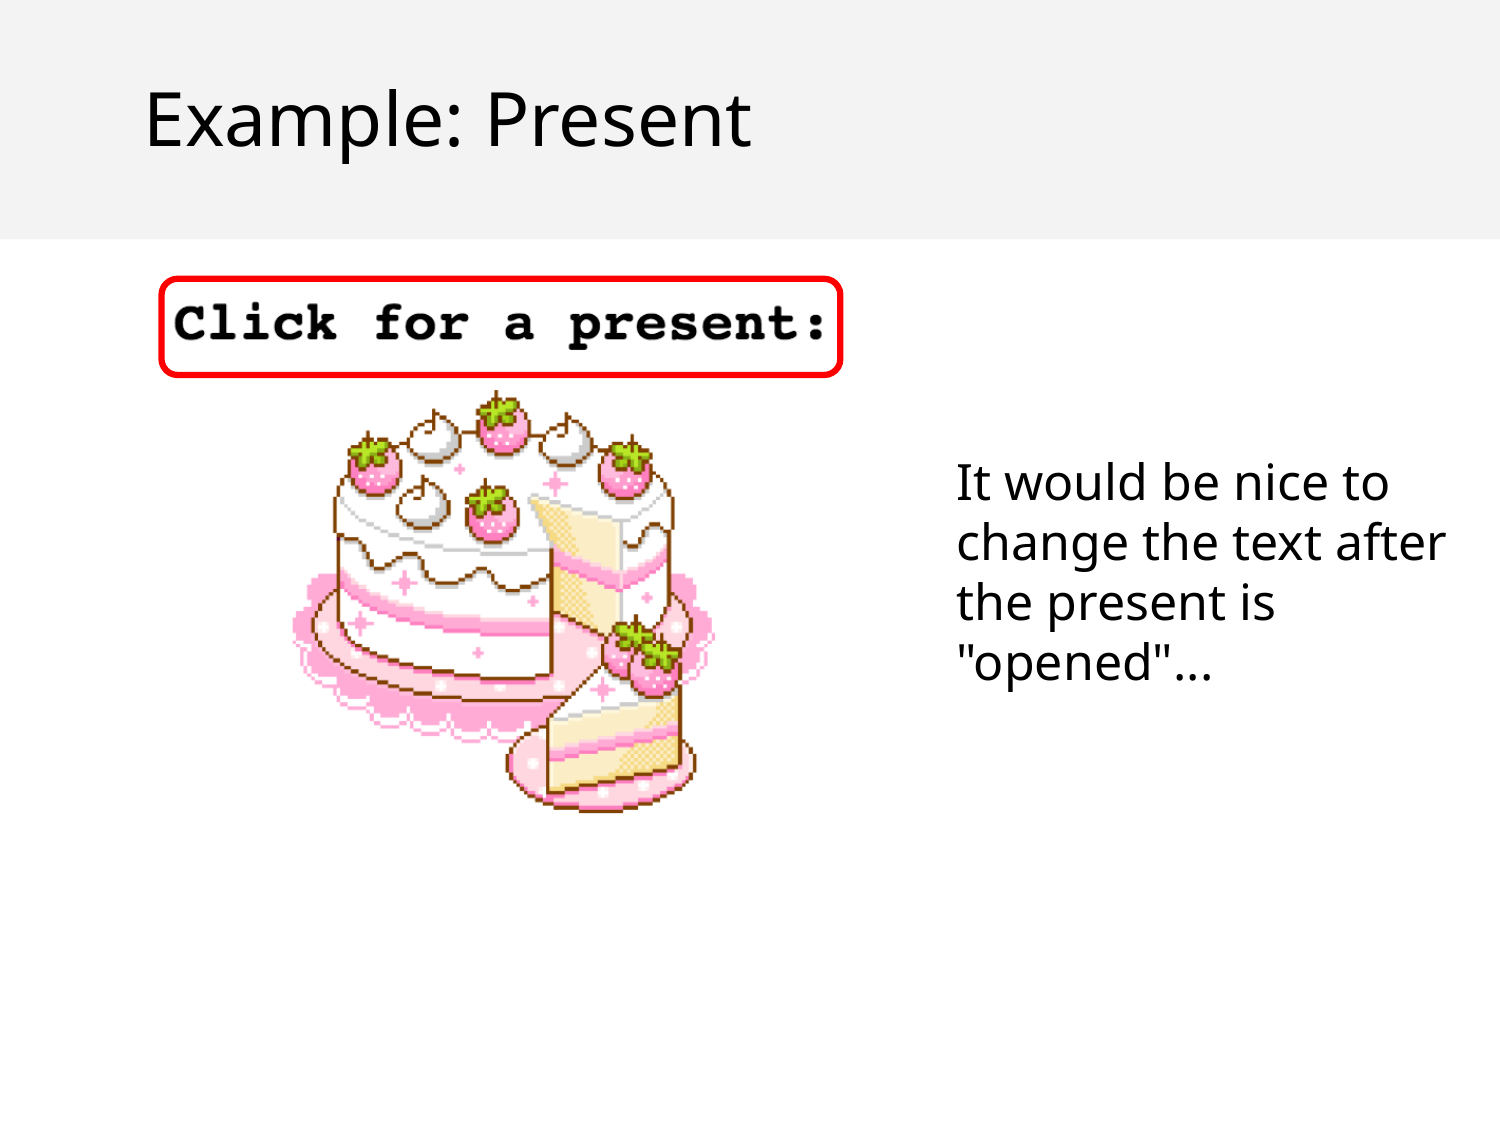

# Example: Present
It would be nice to change the text after the present is "opened"...